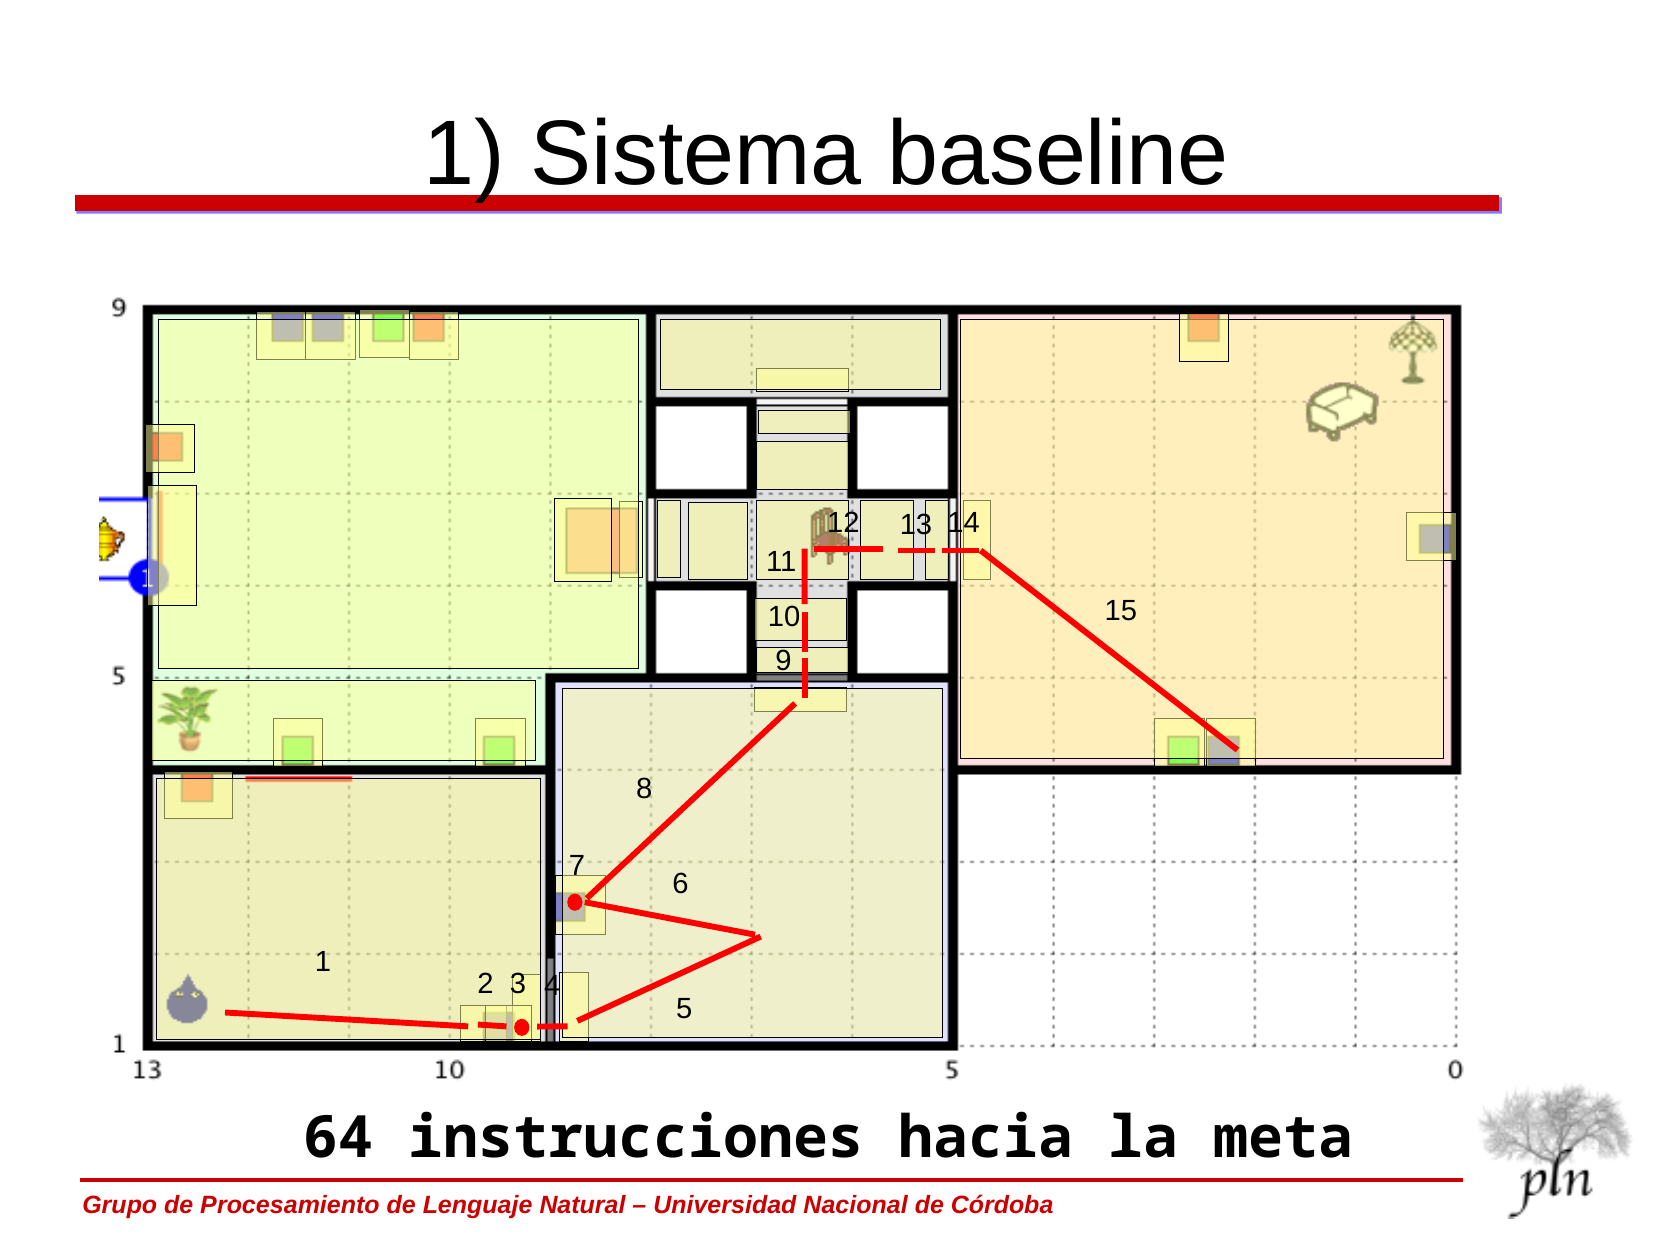

# 1) Sistema baseline
12
14
13
11
15
10
9
8
7
6
1
2
3
4
5
64 instrucciones hacia la meta